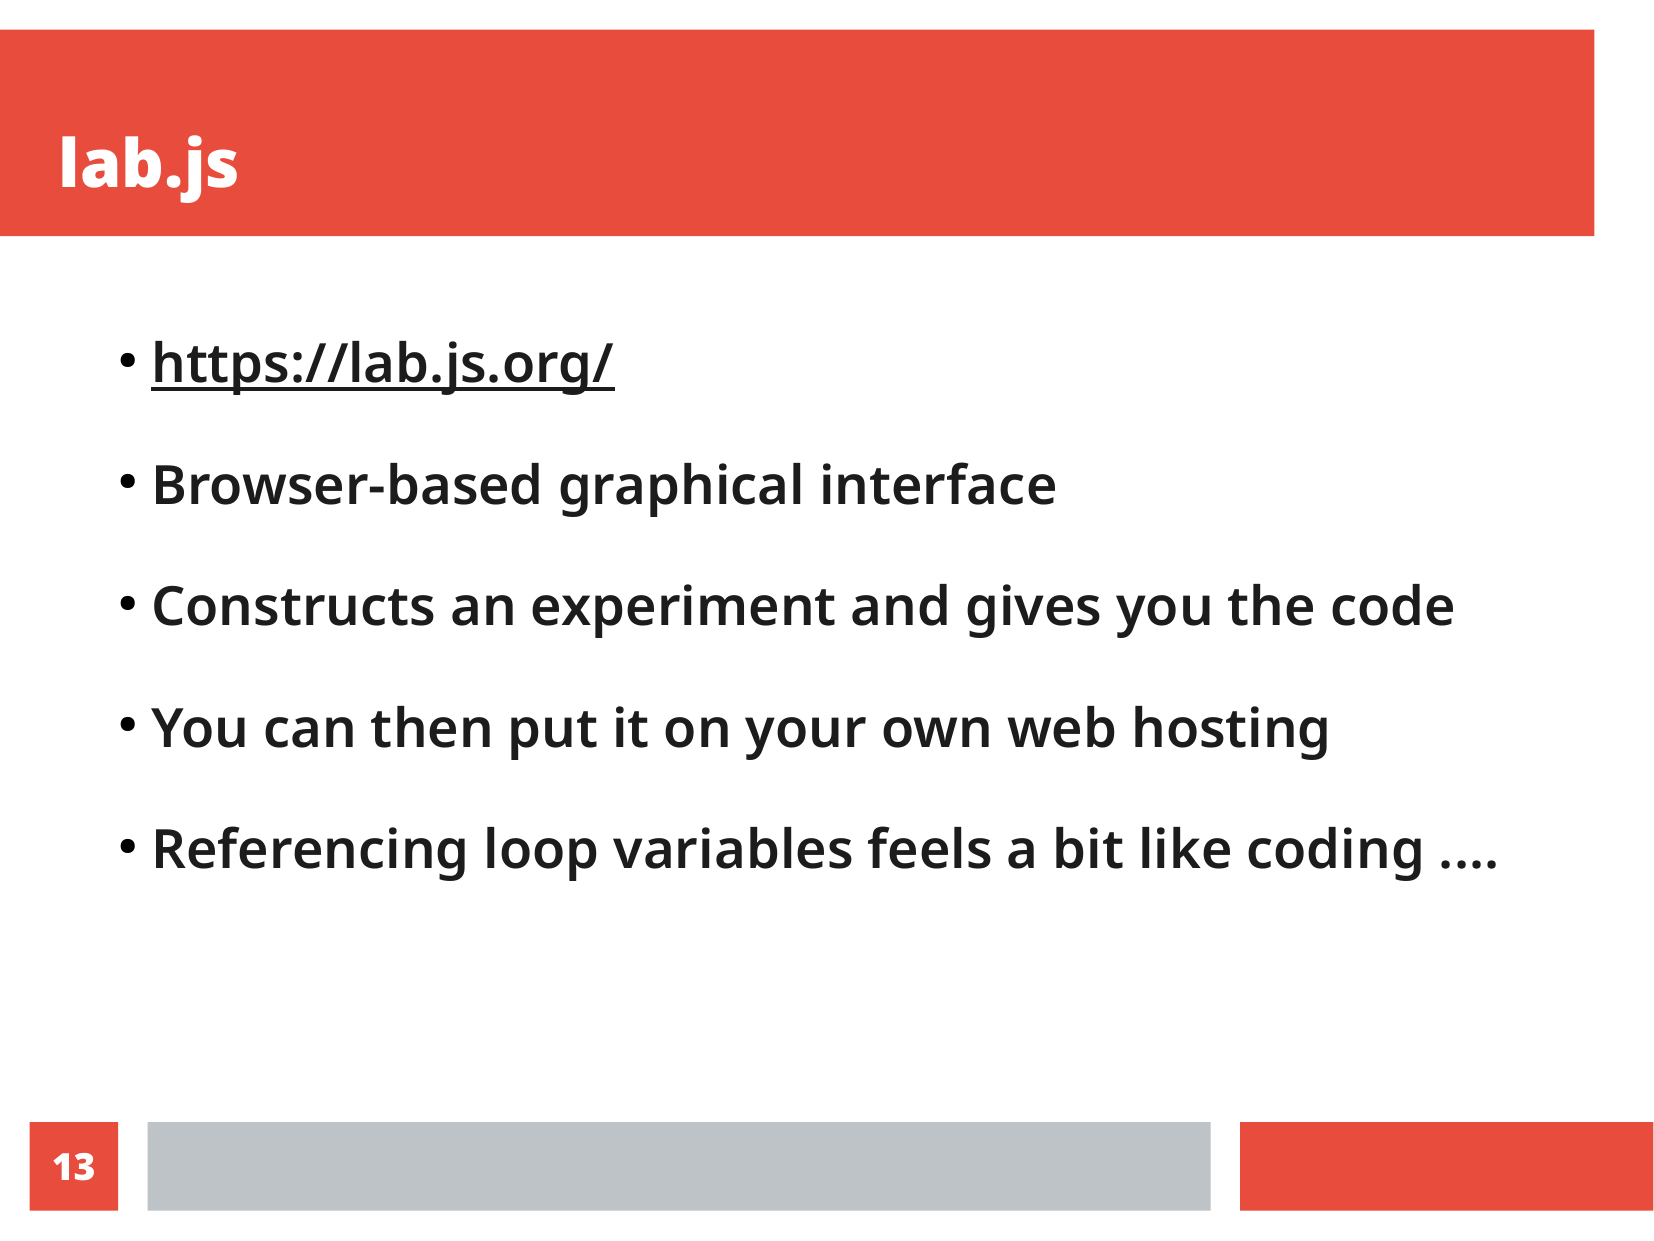

# lab.js
 https://lab.js.org/
 Browser-based graphical interface
 Constructs an experiment and gives you the code
 You can then put it on your own web hosting
 Referencing loop variables feels a bit like coding ....
13